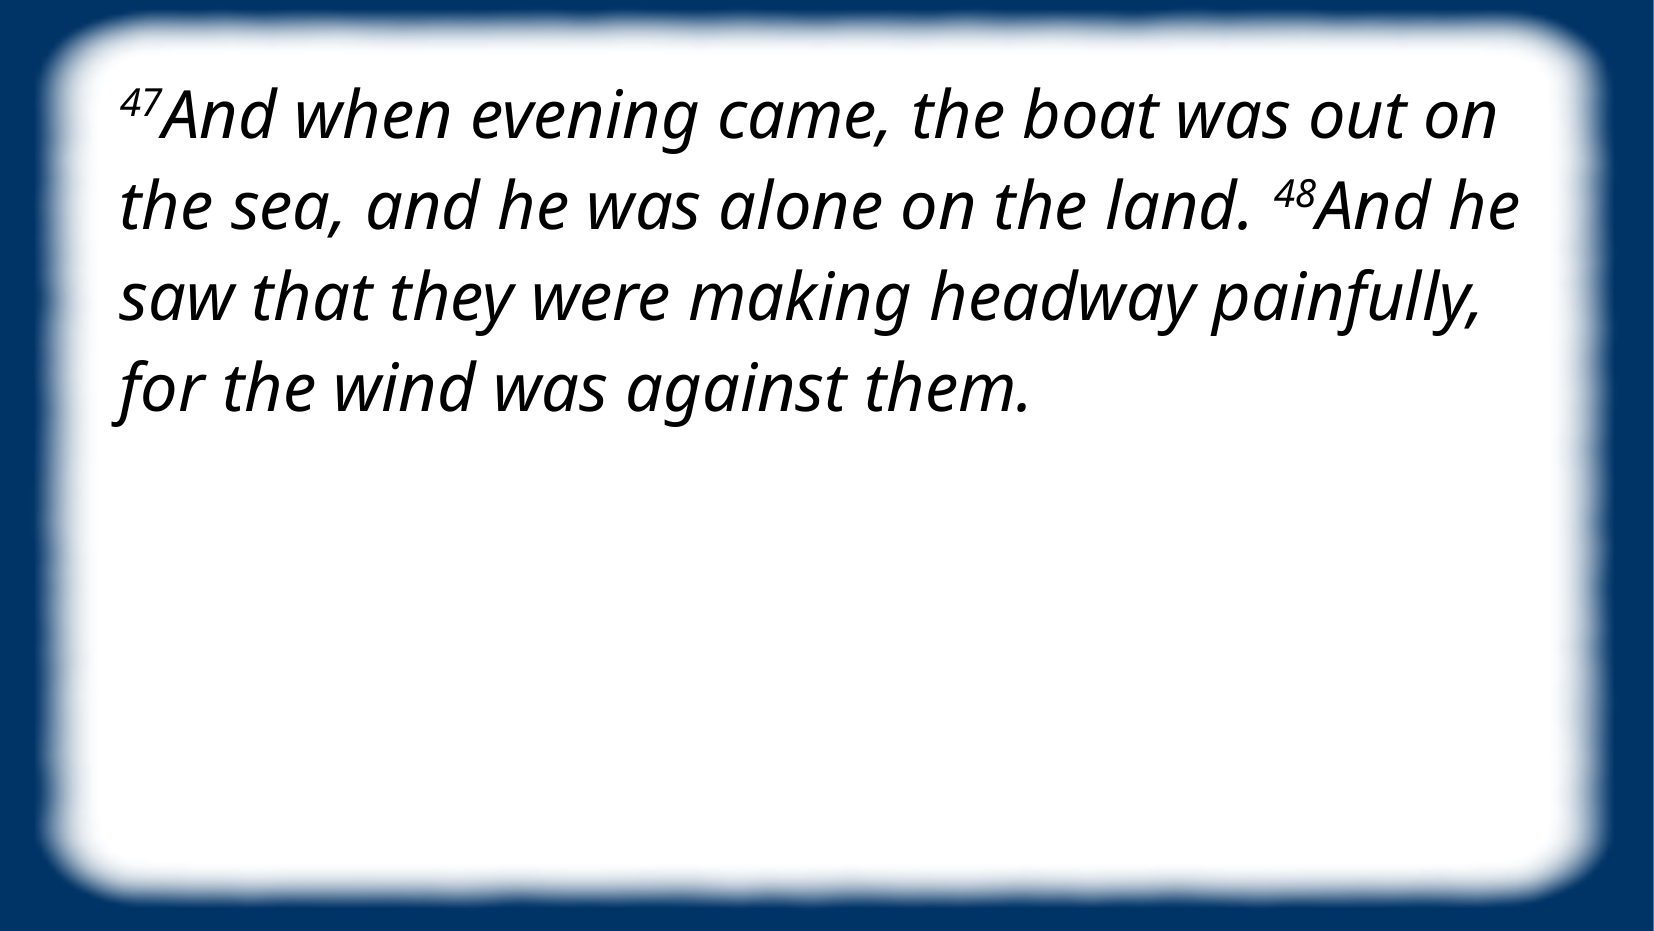

47And when evening came, the boat was out on the sea, and he was alone on the land. 48And he saw that they were making headway painfully, for the wind was against them.